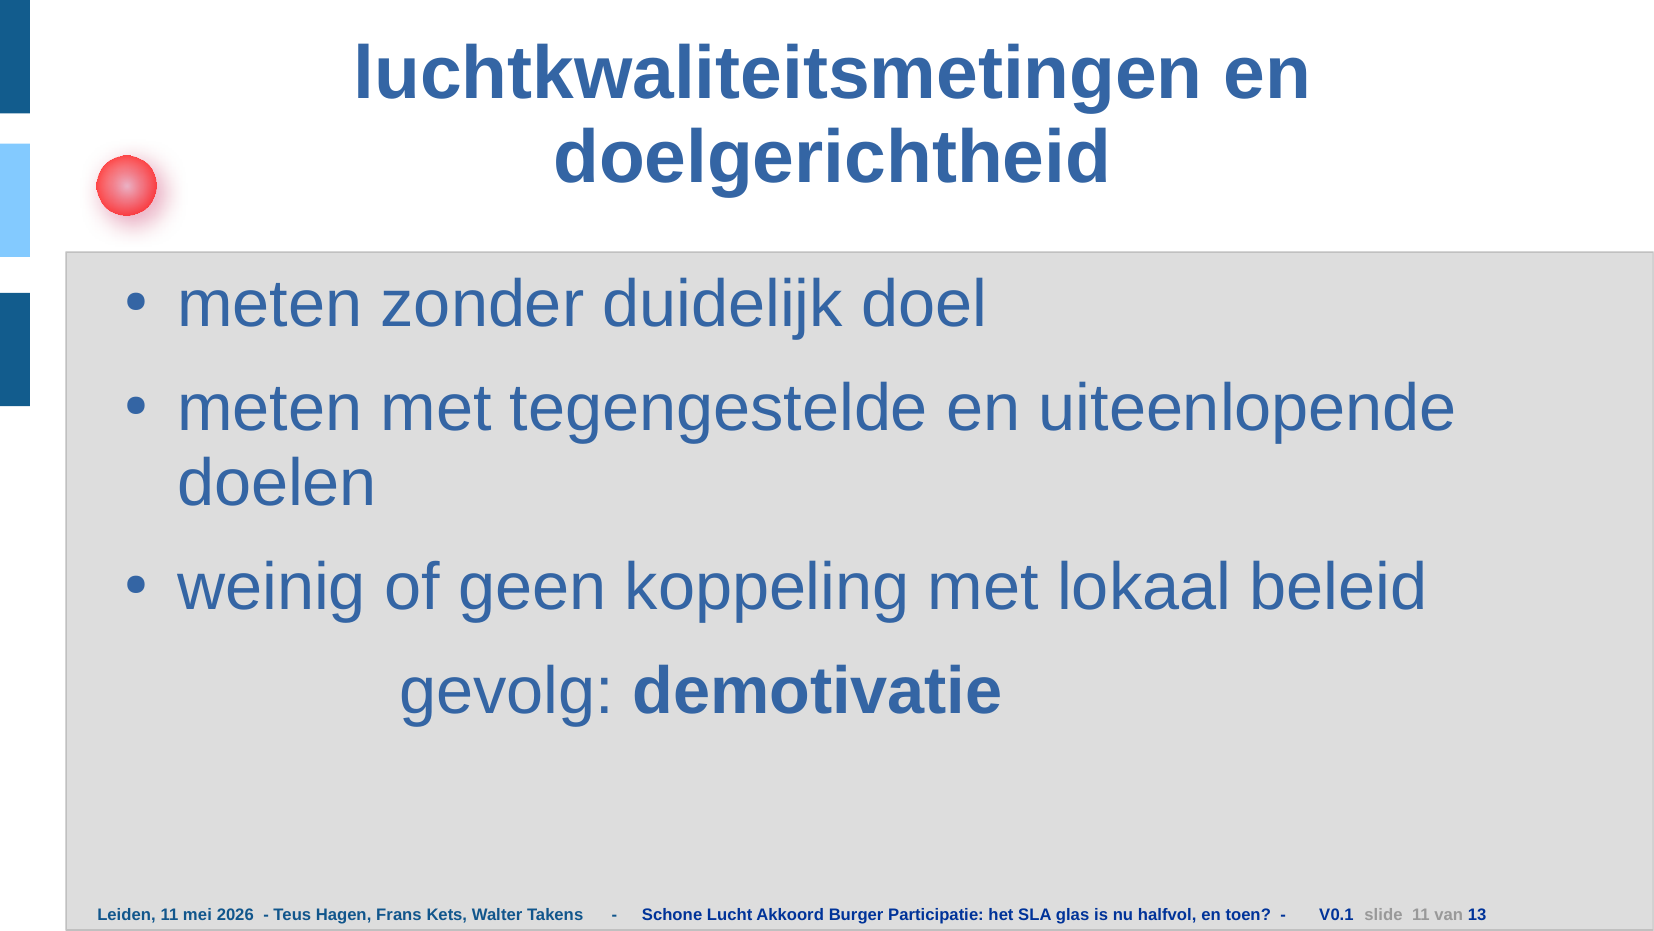

# luchtkwaliteitsmetingen en doelgerichtheid
meten zonder duidelijk doel
meten met tegengestelde en uiteenlopende doelen
weinig of geen koppeling met lokaal beleid
 gevolg: demotivatie